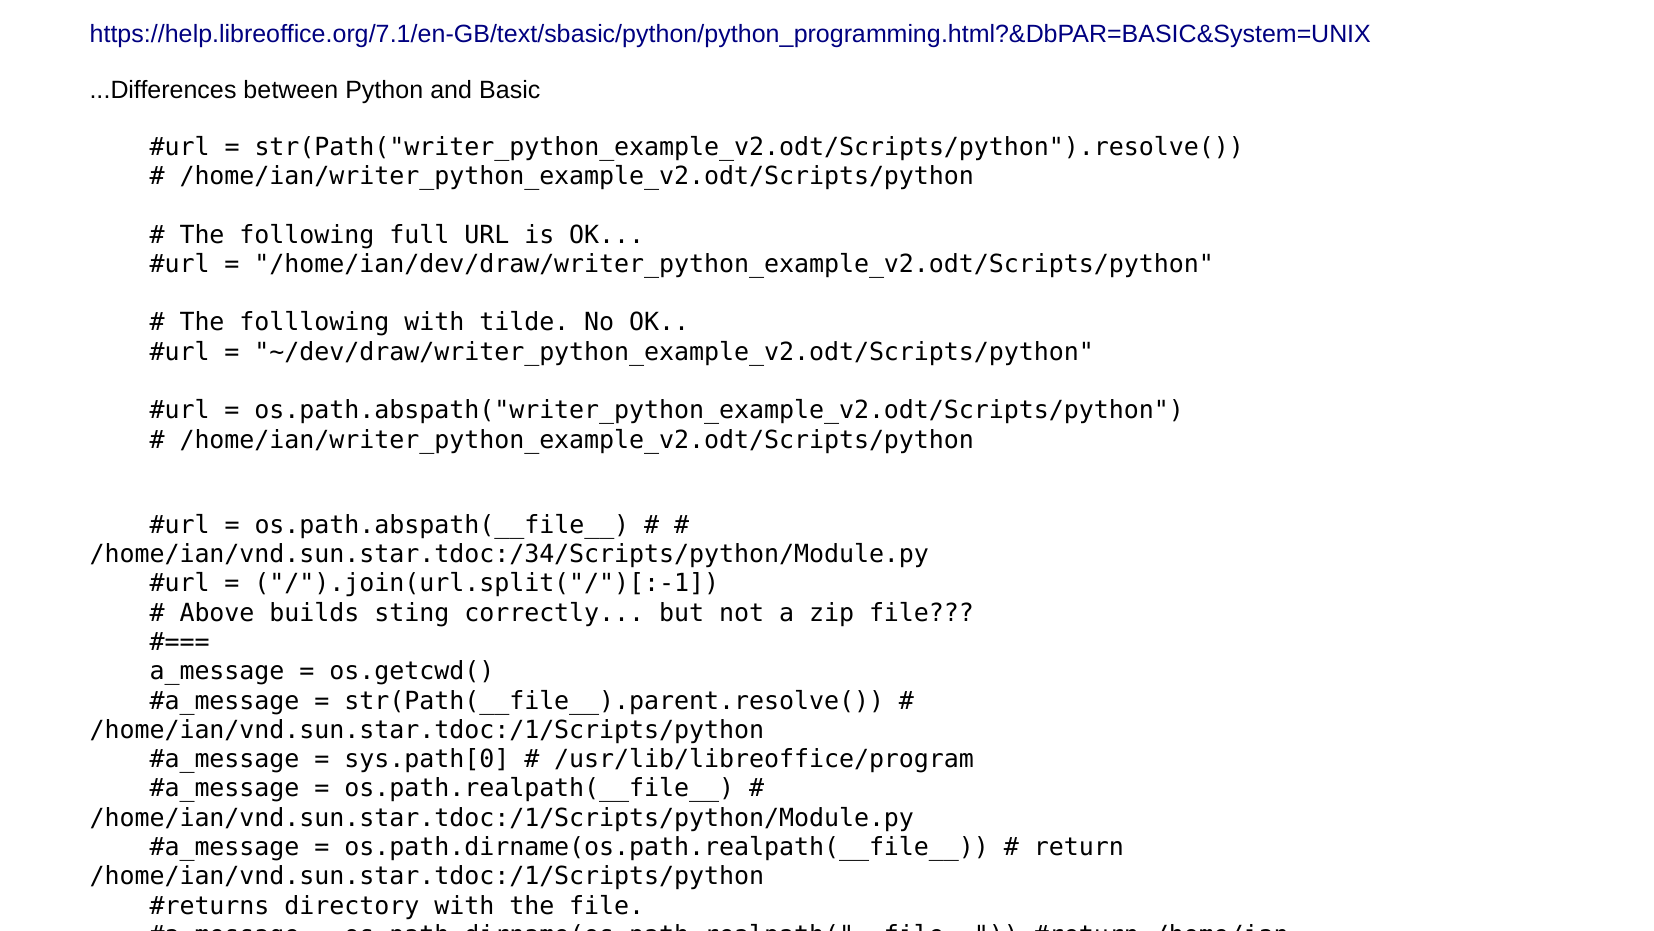

https://help.libreoffice.org/7.1/en-GB/text/sbasic/python/python_programming.html?&DbPAR=BASIC&System=UNIX
...Differences between Python and Basic
 #url = str(Path("writer_python_example_v2.odt/Scripts/python").resolve())
 # /home/ian/writer_python_example_v2.odt/Scripts/python
 # The following full URL is OK...
 #url = "/home/ian/dev/draw/writer_python_example_v2.odt/Scripts/python"
 # The folllowing with tilde. No OK..
 #url = "~/dev/draw/writer_python_example_v2.odt/Scripts/python"
 #url = os.path.abspath("writer_python_example_v2.odt/Scripts/python")
 # /home/ian/writer_python_example_v2.odt/Scripts/python
 #url = os.path.abspath(__file__) # # /home/ian/vnd.sun.star.tdoc:/34/Scripts/python/Module.py
 #url = ("/").join(url.split("/")[:-1])
 # Above builds sting correctly... but not a zip file???
 #===
 a_message = os.getcwd()
 #a_message = str(Path(__file__).parent.resolve()) # /home/ian/vnd.sun.star.tdoc:/1/Scripts/python
 #a_message = sys.path[0] # /usr/lib/libreoffice/program
 #a_message = os.path.realpath(__file__) # /home/ian/vnd.sun.star.tdoc:/1/Scripts/python/Module.py
 #a_message = os.path.dirname(os.path.realpath(__file__)) # return /home/ian/vnd.sun.star.tdoc:/1/Scripts/python
 #returns directory with the file.
 #a_message = os.path.dirname(os.path.realpath("__file__")) #return /home/ian
_embedded_plan.py$button_start (document, Python)
draw_embedded_plan.py$button_clear (document, Python)
draw_embedded_plan.py$button_push_event (document, Python)